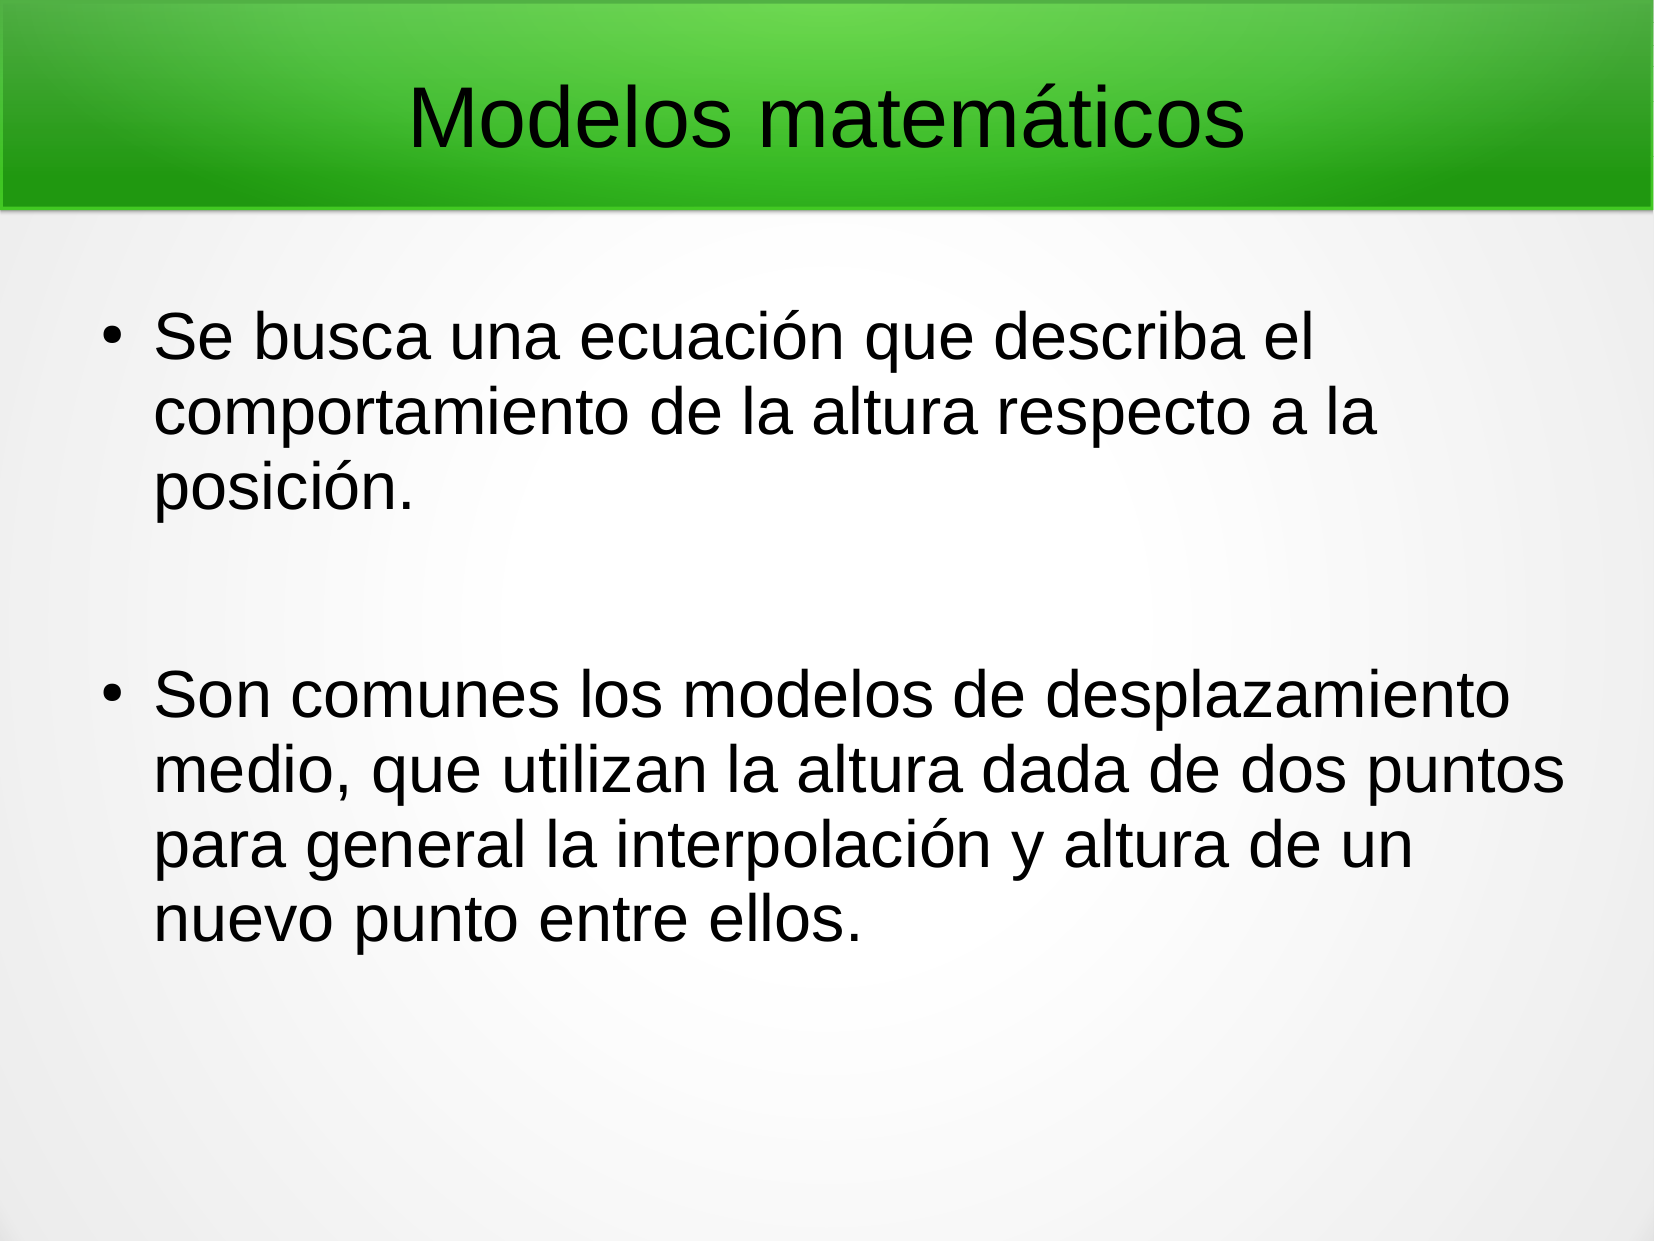

# Modelos matemáticos
Se busca una ecuación que describa el comportamiento de la altura respecto a la posición.
Son comunes los modelos de desplazamiento medio, que utilizan la altura dada de dos puntos para general la interpolación y altura de un nuevo punto entre ellos.